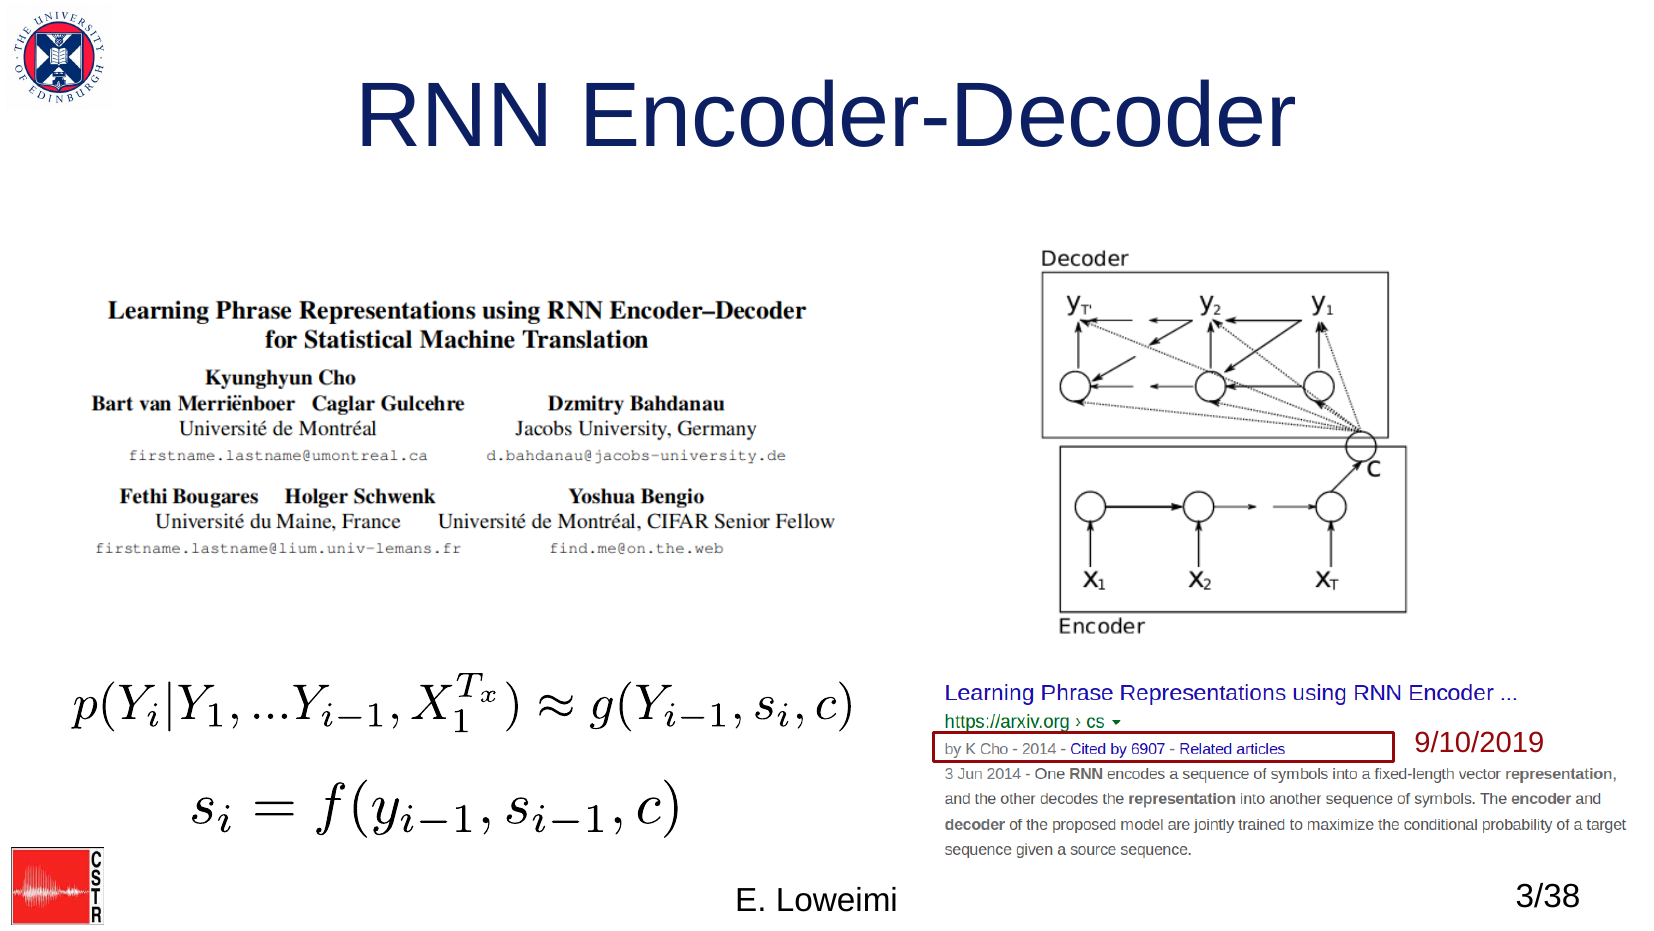

# RNN Encoder-Decoder
9/10/2019
 3/38
E. Loweimi